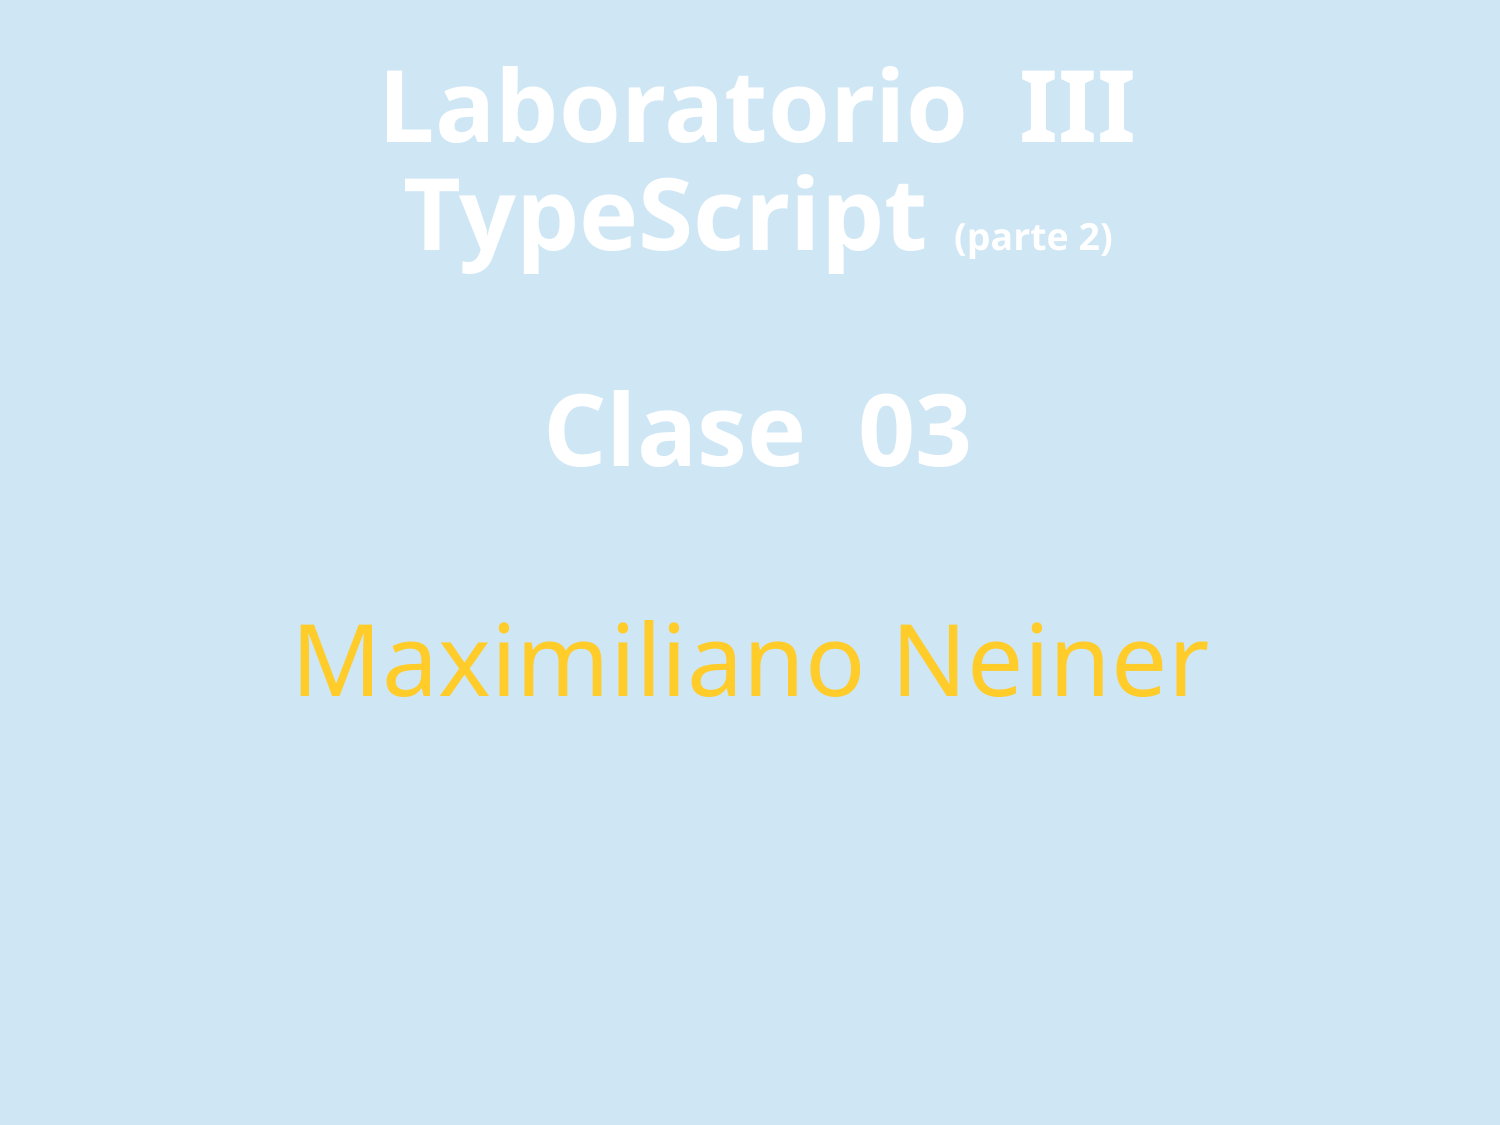

Laboratorio III
TypeScript (parte 2)
Clase 03
# Maximiliano Neiner